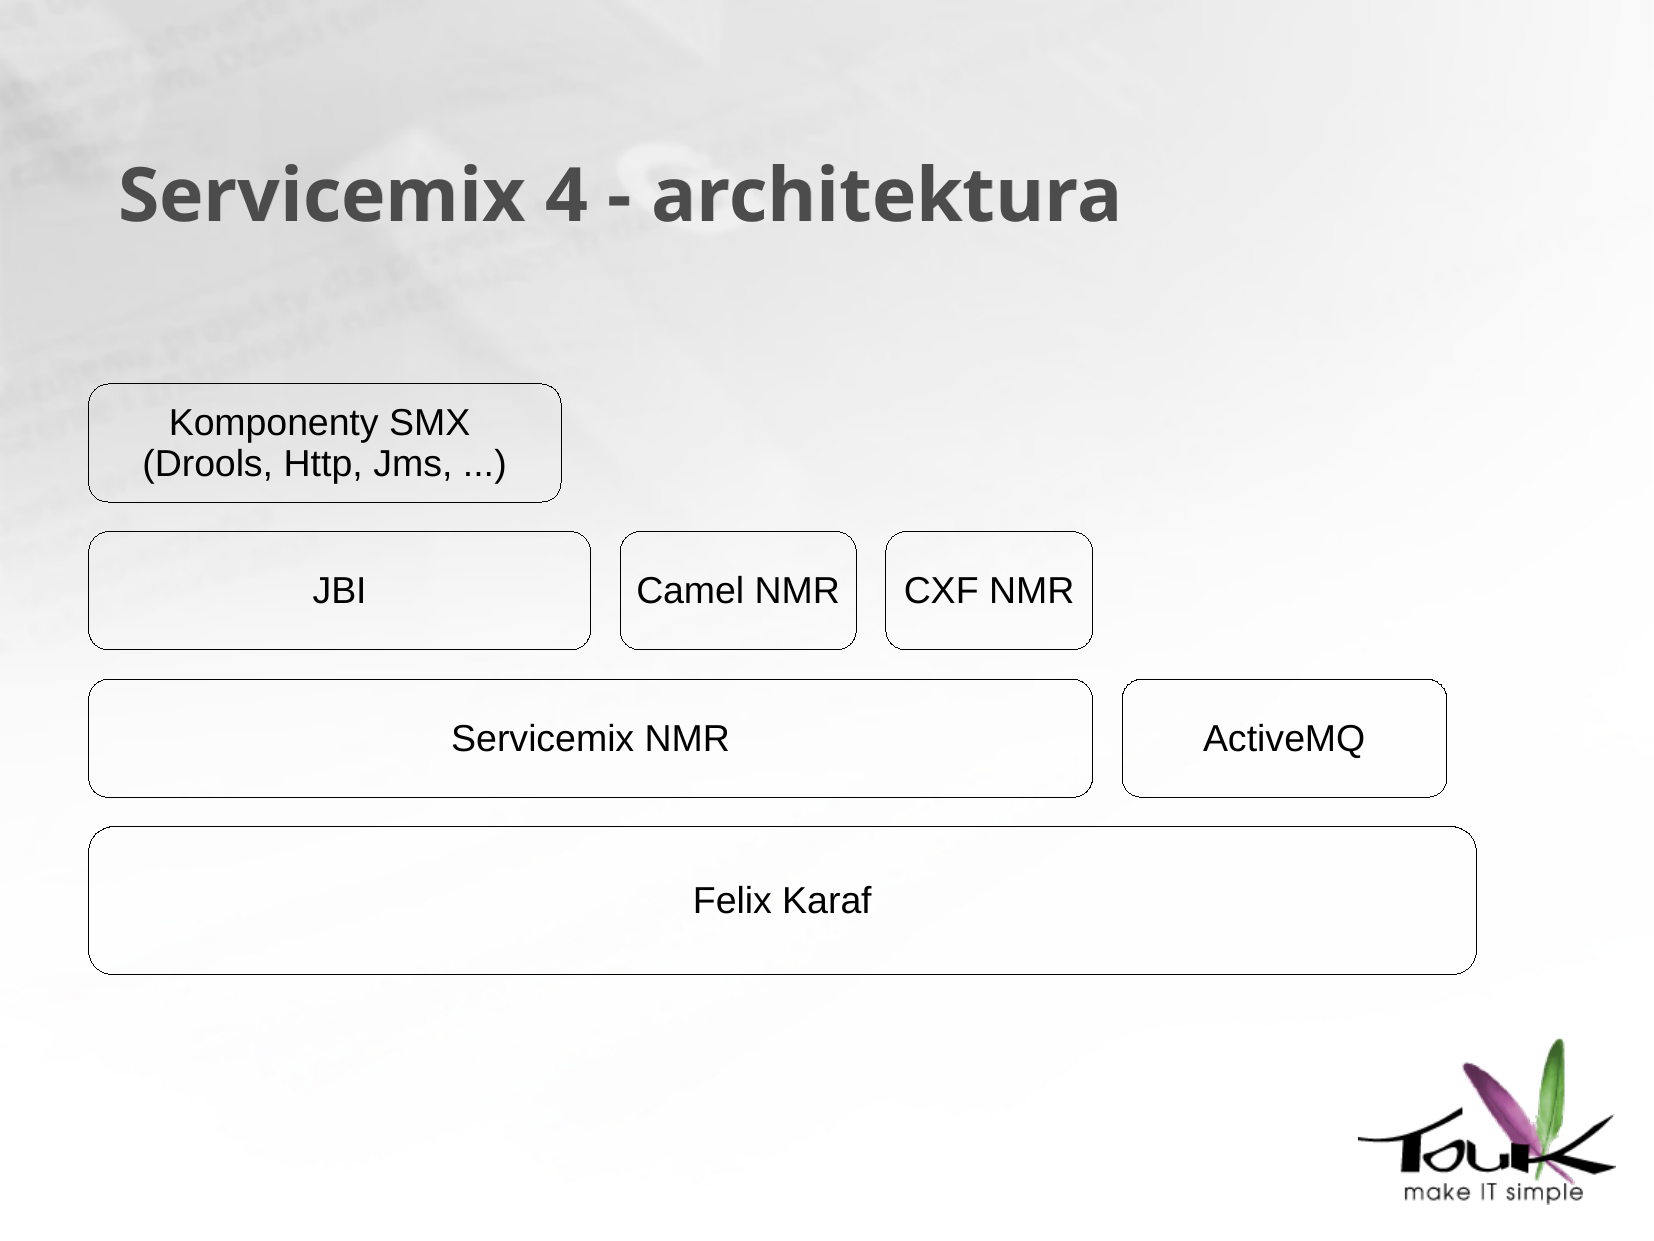

# Servicemix 4 - architektura
Komponenty SMX
(Drools, Http, Jms, ...)
JBI
Camel NMR
CXF NMR
Servicemix NMR
ActiveMQ
Felix Karaf